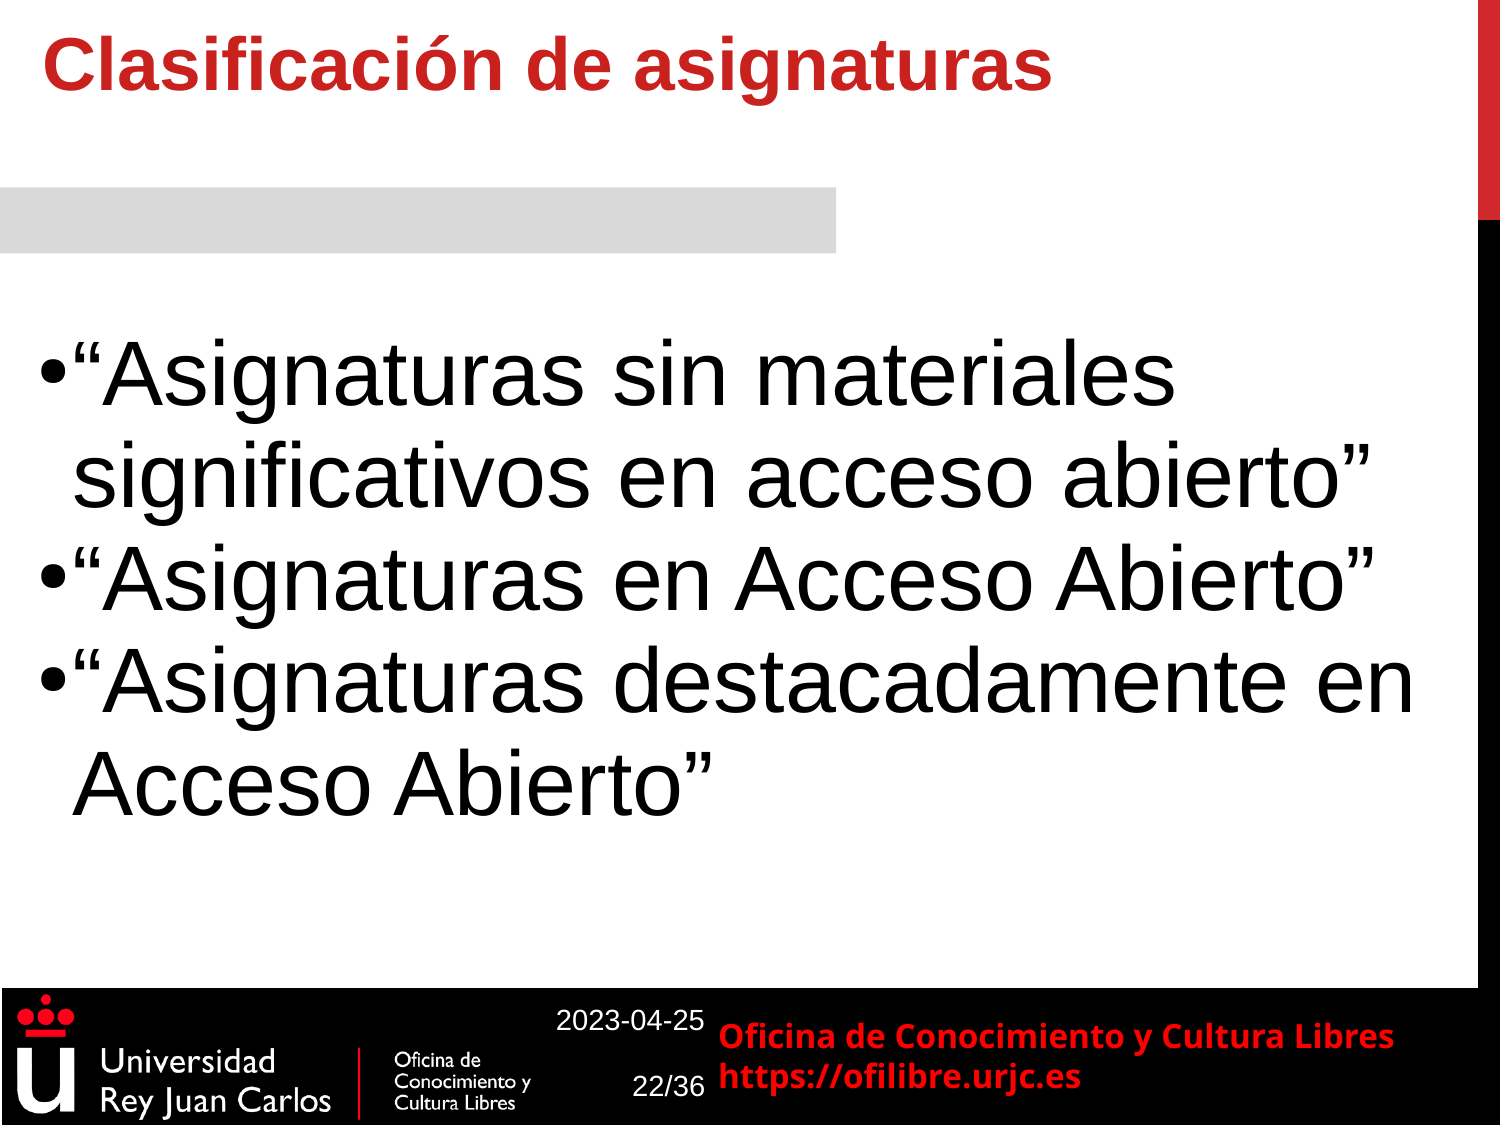

#
Clasificación de asignaturas
“Asignaturas sin materiales significativos en acceso abierto”
“Asignaturas en Acceso Abierto”
“Asignaturas destacadamente en Acceso Abierto”